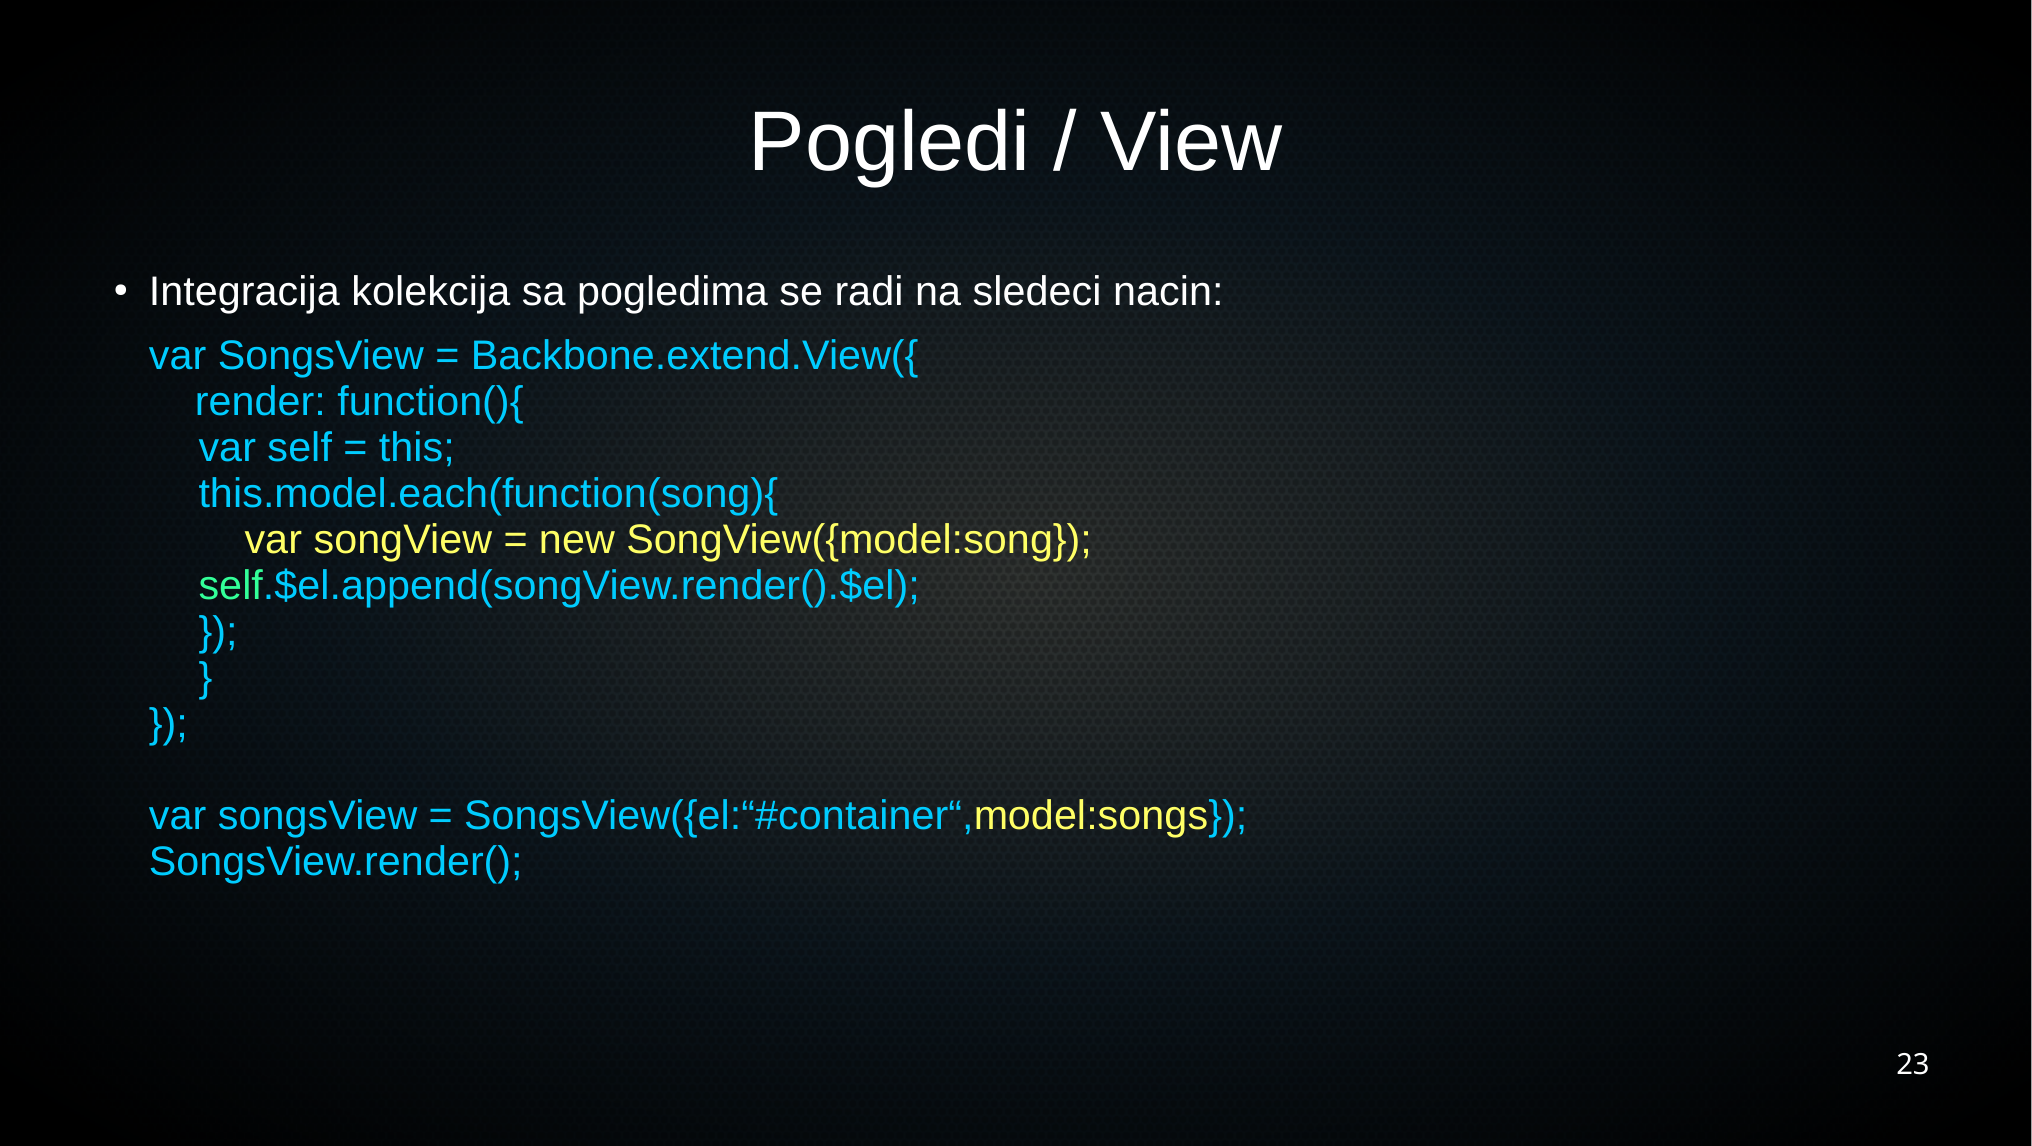

# Pogledi / View
Integracija kolekcija sa pogledima se radi na sledeci nacin:
var SongsView = Backbone.extend.View({
 render: function(){
		var self = this;
		this.model.each(function(song){
		 var songView = new SongView({model:song});
			self.$el.append(songView.render().$el);
		});
	}
});
var songsView = SongsView({el:“#container“,model:songs});
SongsView.render();
23